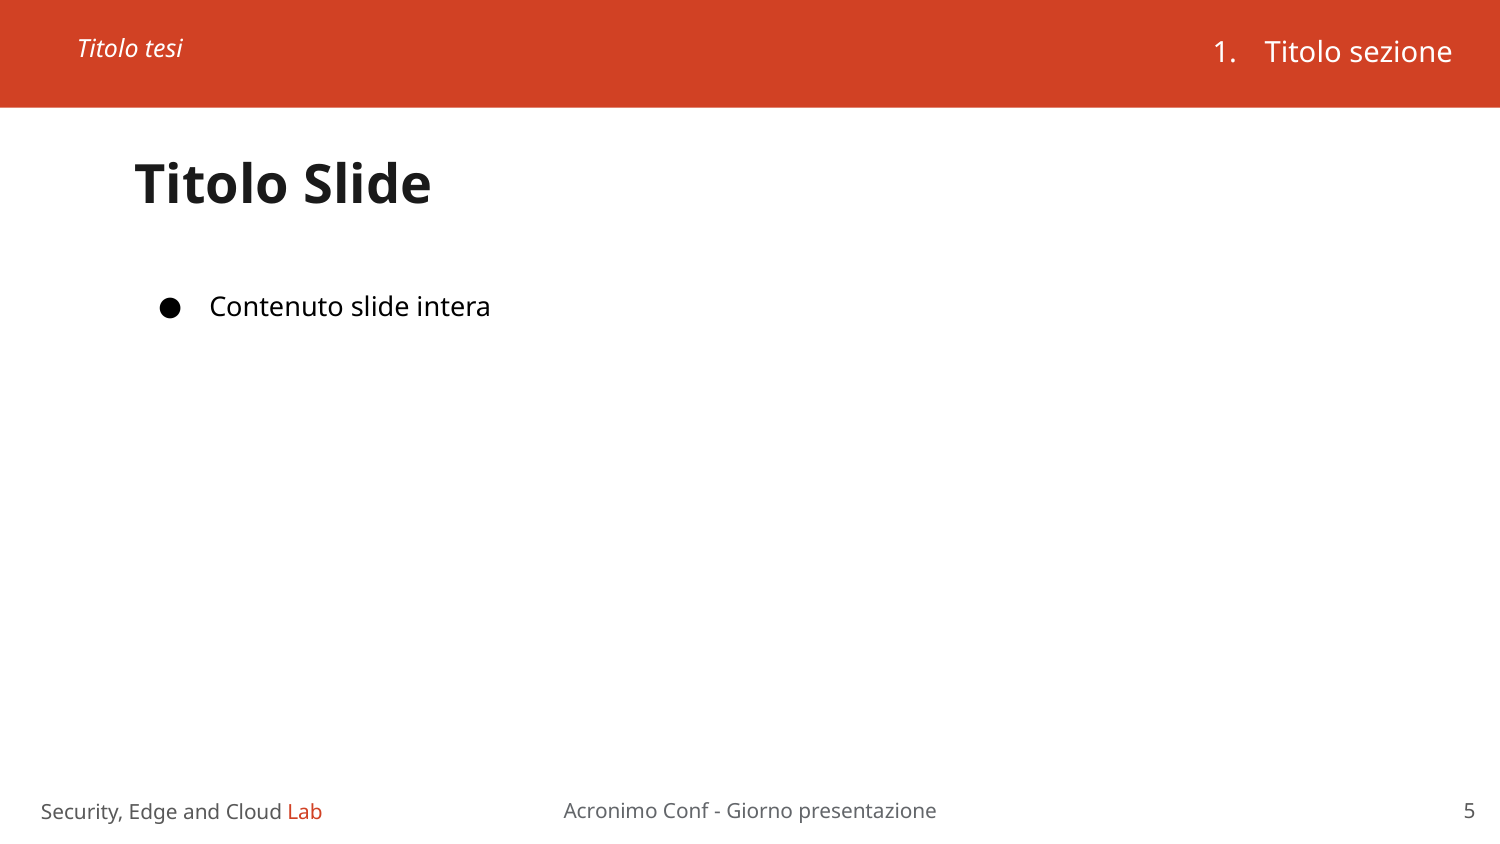

Titolo tesi
Titolo sezione
# Titolo Slide
Contenuto slide intera